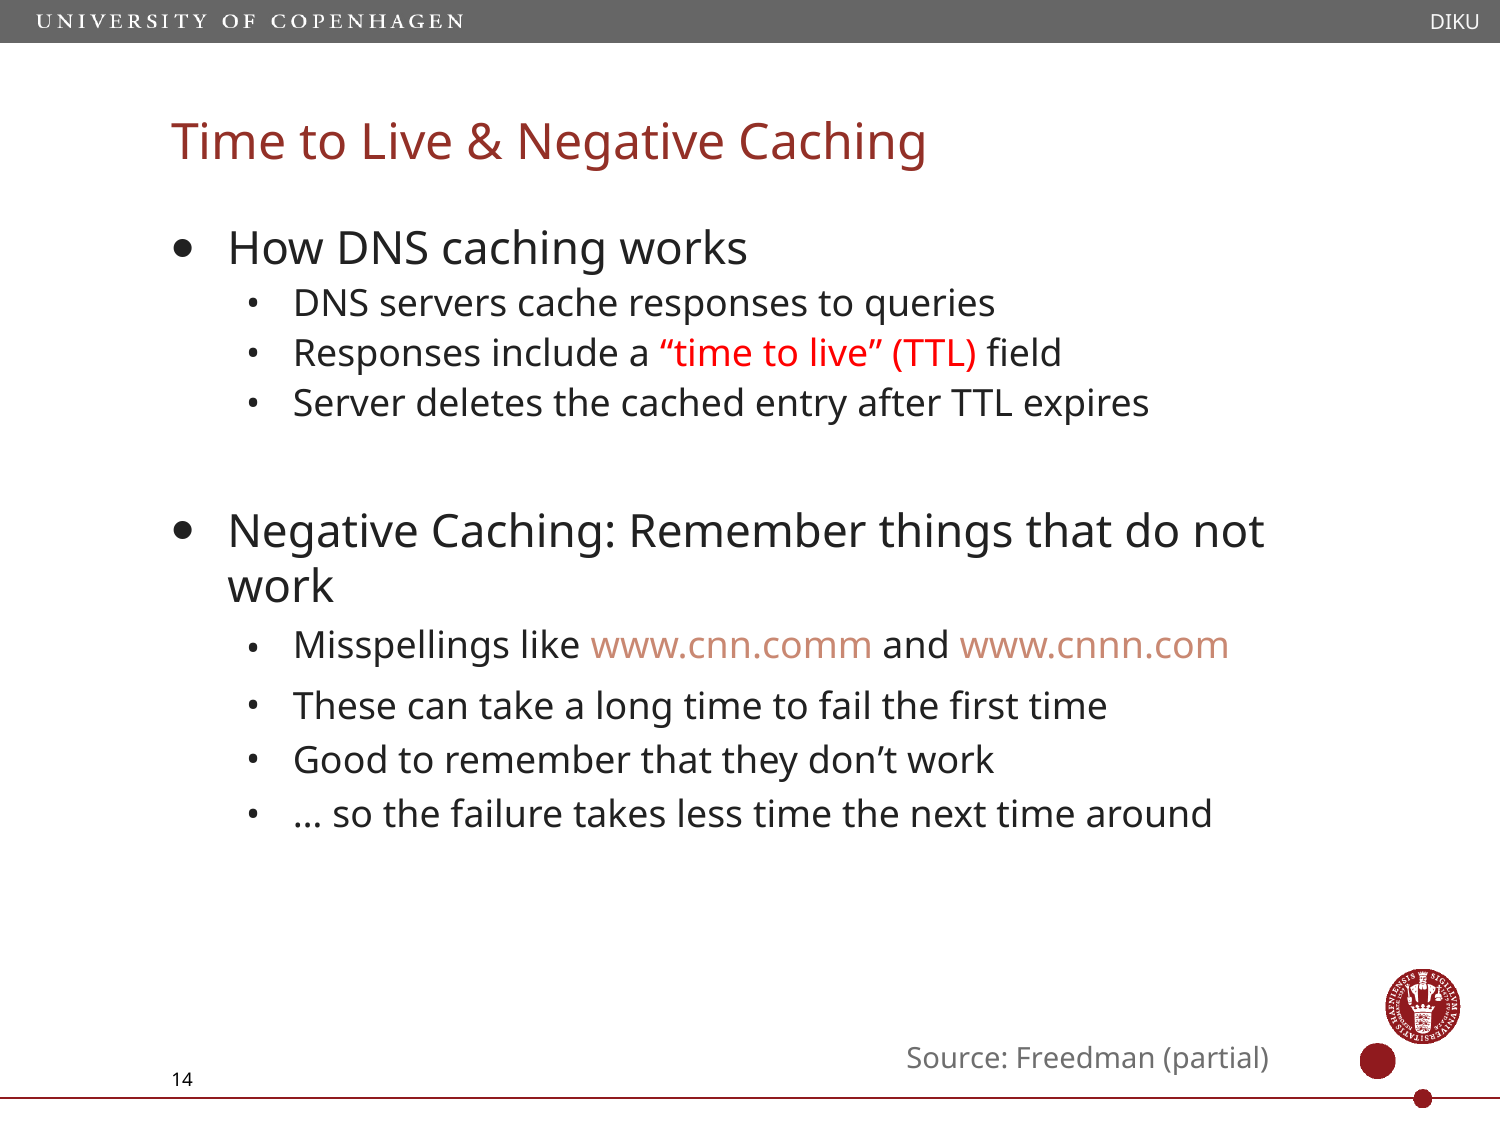

DIKU
# Time to Live & Negative Caching
How DNS caching works
DNS servers cache responses to queries
Responses include a “time to live” (TTL) field
Server deletes the cached entry after TTL expires
Negative Caching: Remember things that do not work
Misspellings like www.cnn.comm and www.cnnn.com
These can take a long time to fail the first time
Good to remember that they don’t work
… so the failure takes less time the next time around
Source: Freedman (partial)